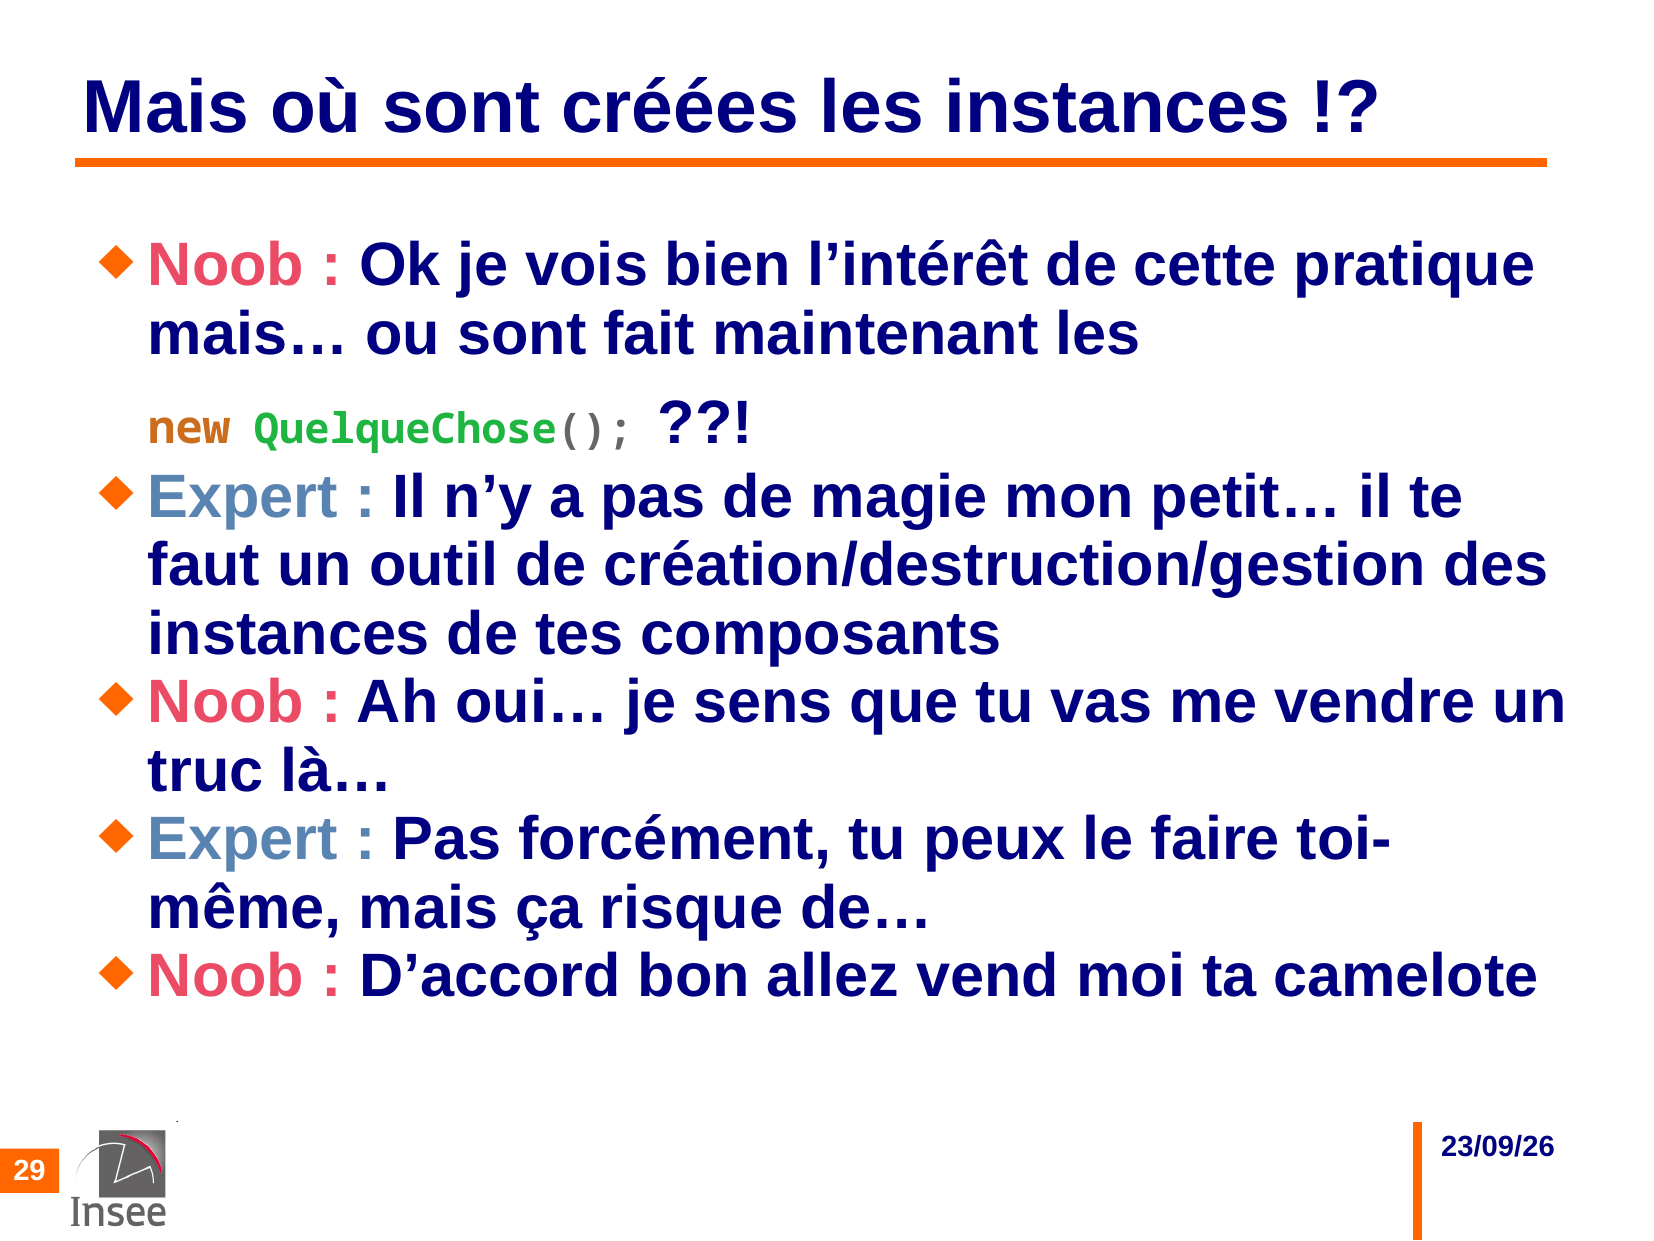

# Mais où sont créées les instances !?
Noob : Ok je vois bien l’intérêt de cette pratique mais… ou sont fait maintenant les
new QuelqueChose(); ??!
Expert : Il n’y a pas de magie mon petit… il te faut un outil de création/destruction/gestion des instances de tes composants
Noob : Ah oui… je sens que tu vas me vendre un truc là…
Expert : Pas forcément, tu peux le faire toi-même, mais ça risque de…
Noob : D’accord bon allez vend moi ta camelote
29